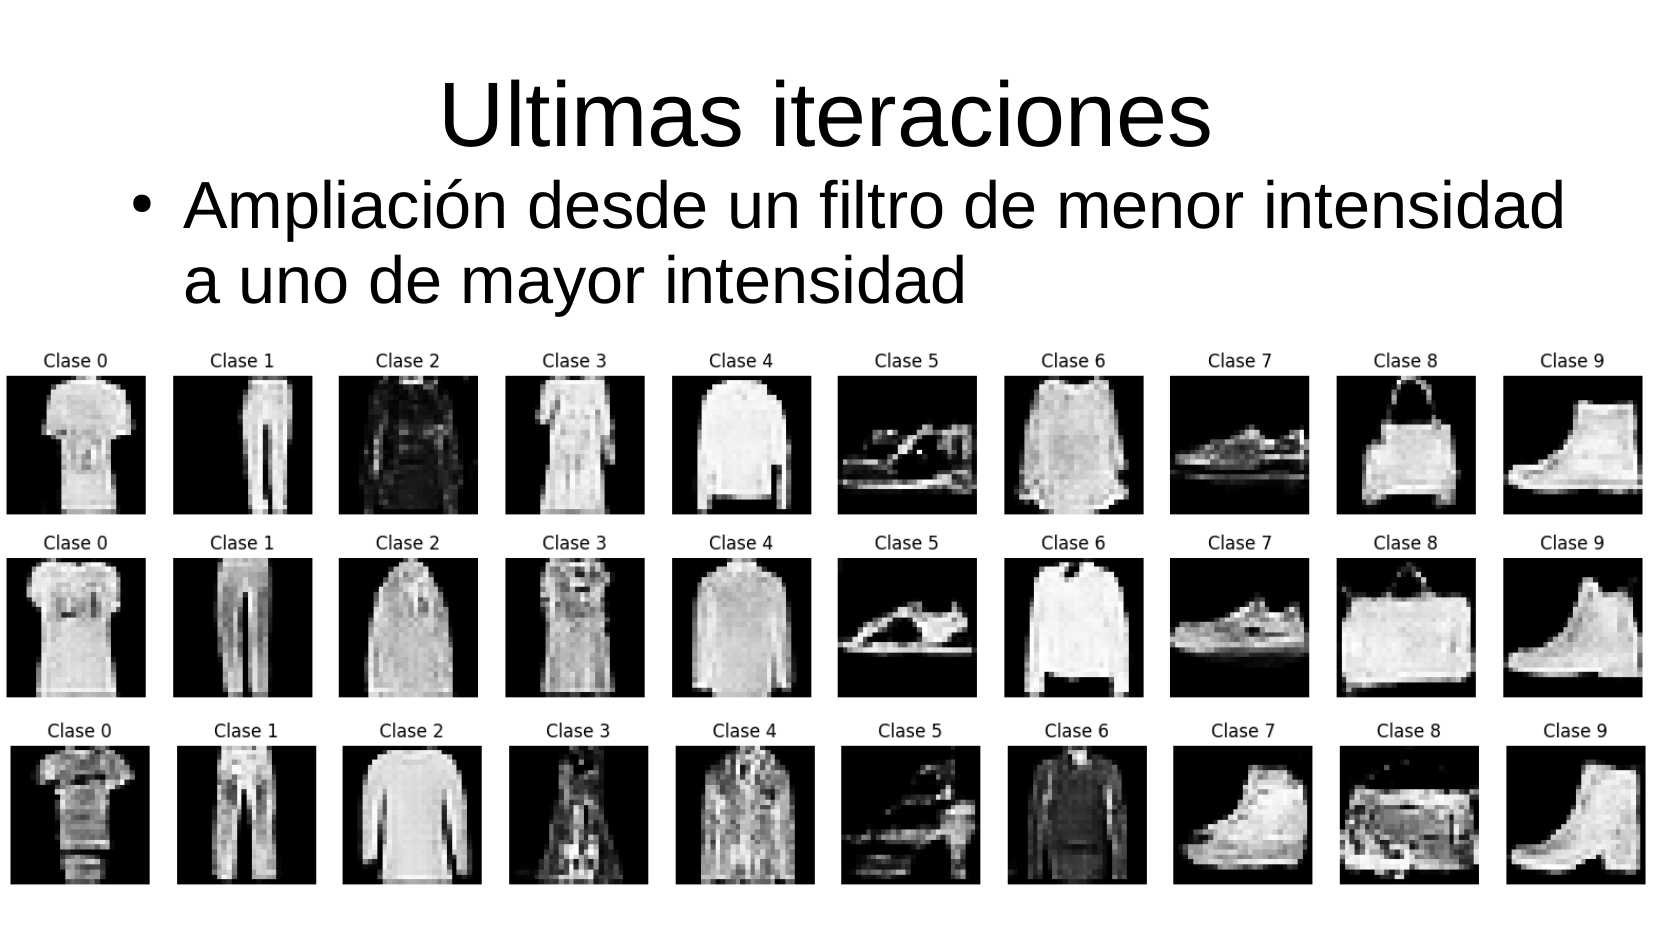

# Ultimas iteraciones
Ampliación desde un filtro de menor intensidad a uno de mayor intensidad